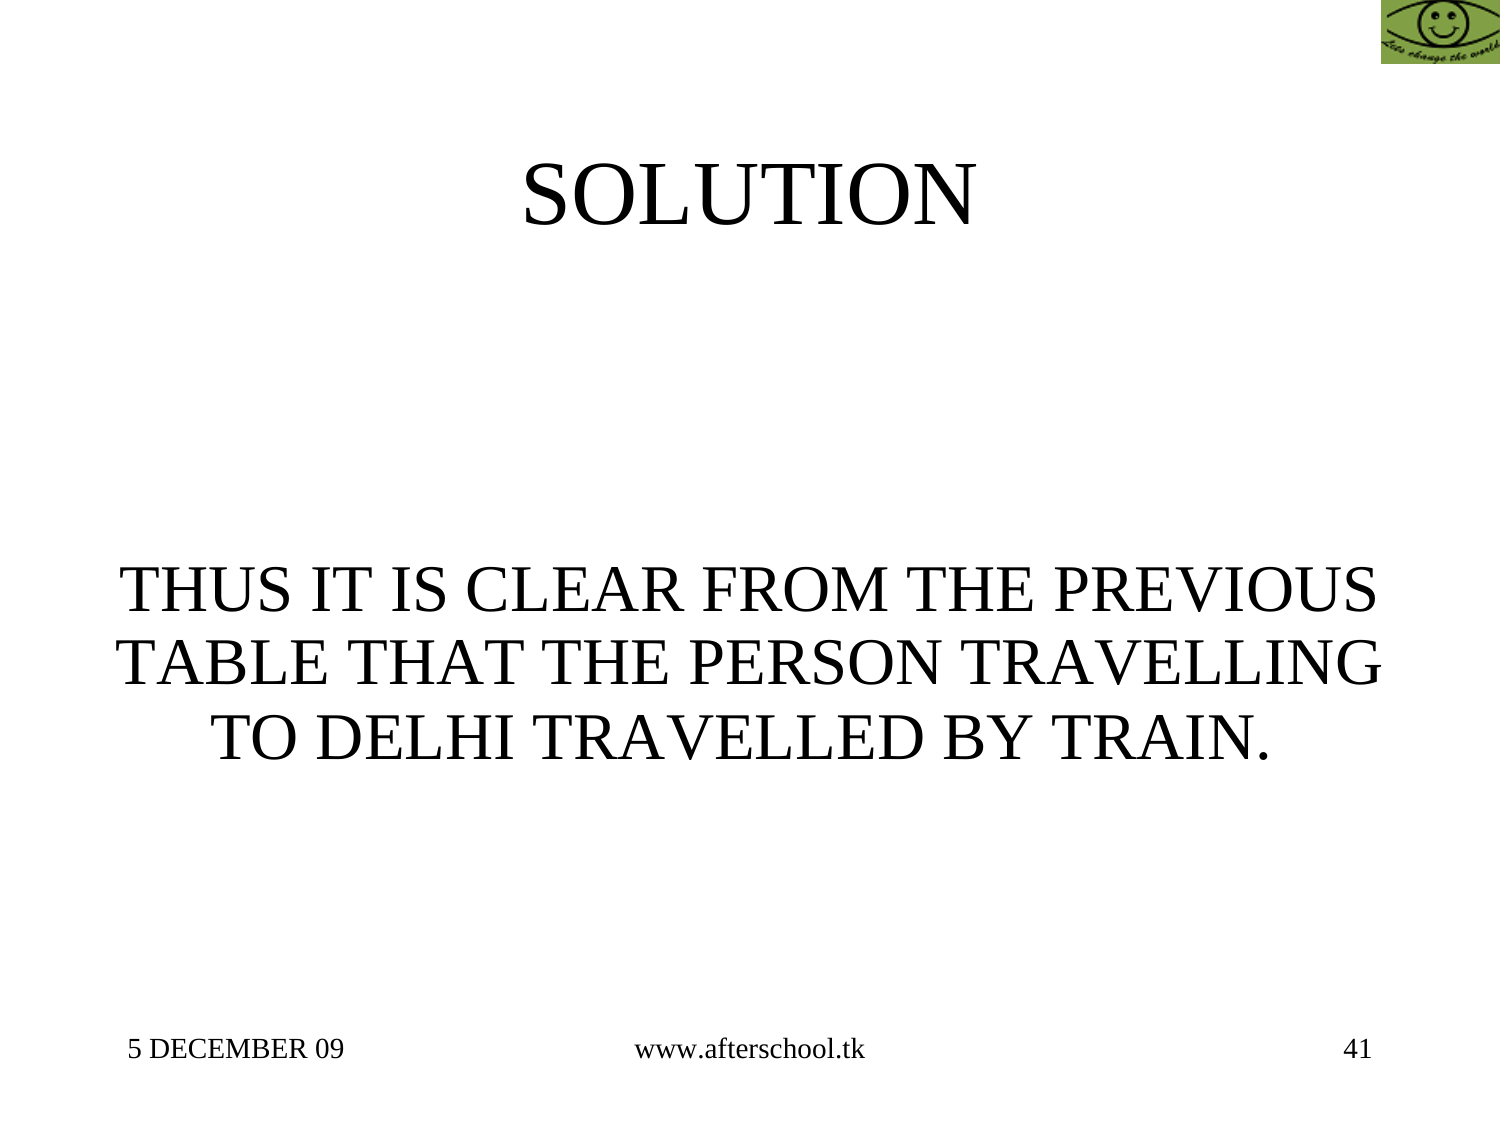

# SOLUTION
THUS IT IS CLEAR FROM THE PREVIOUS TABLE THAT THE PERSON TRAVELLING TO DELHI TRAVELLED BY TRAIN.
MFI Seminar Jain PG College
AFTERSCHOOOL centre for social entrepreneurship
41